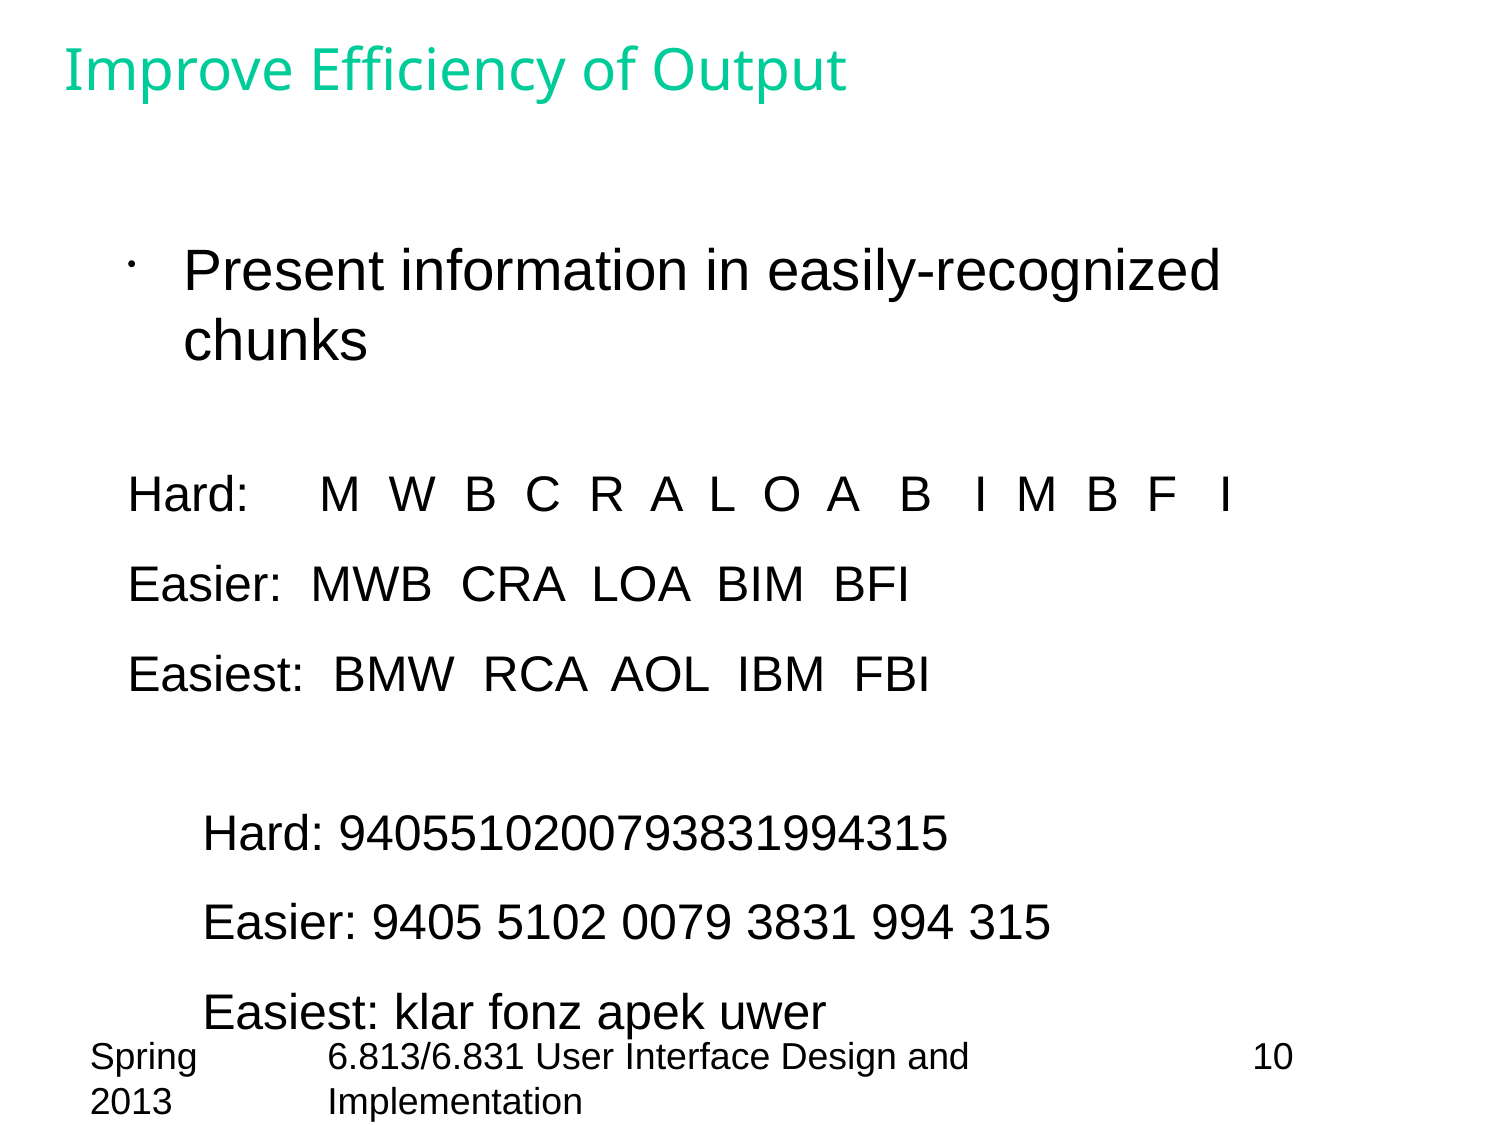

# Improve Efficiency of Output
Present information in easily-recognized chunks
Hard: M W B C R A L O A B I M B F I
Easier: MWB CRA LOA BIM BFI
Easiest: BMW RCA AOL IBM FBI
Hard: 9405510200793831994315
Easier: 9405 5102 0079 3831 994 315
Easiest: klar fonz apek uwer
Spring 2013
6.813/6.831 User Interface Design and Implementation